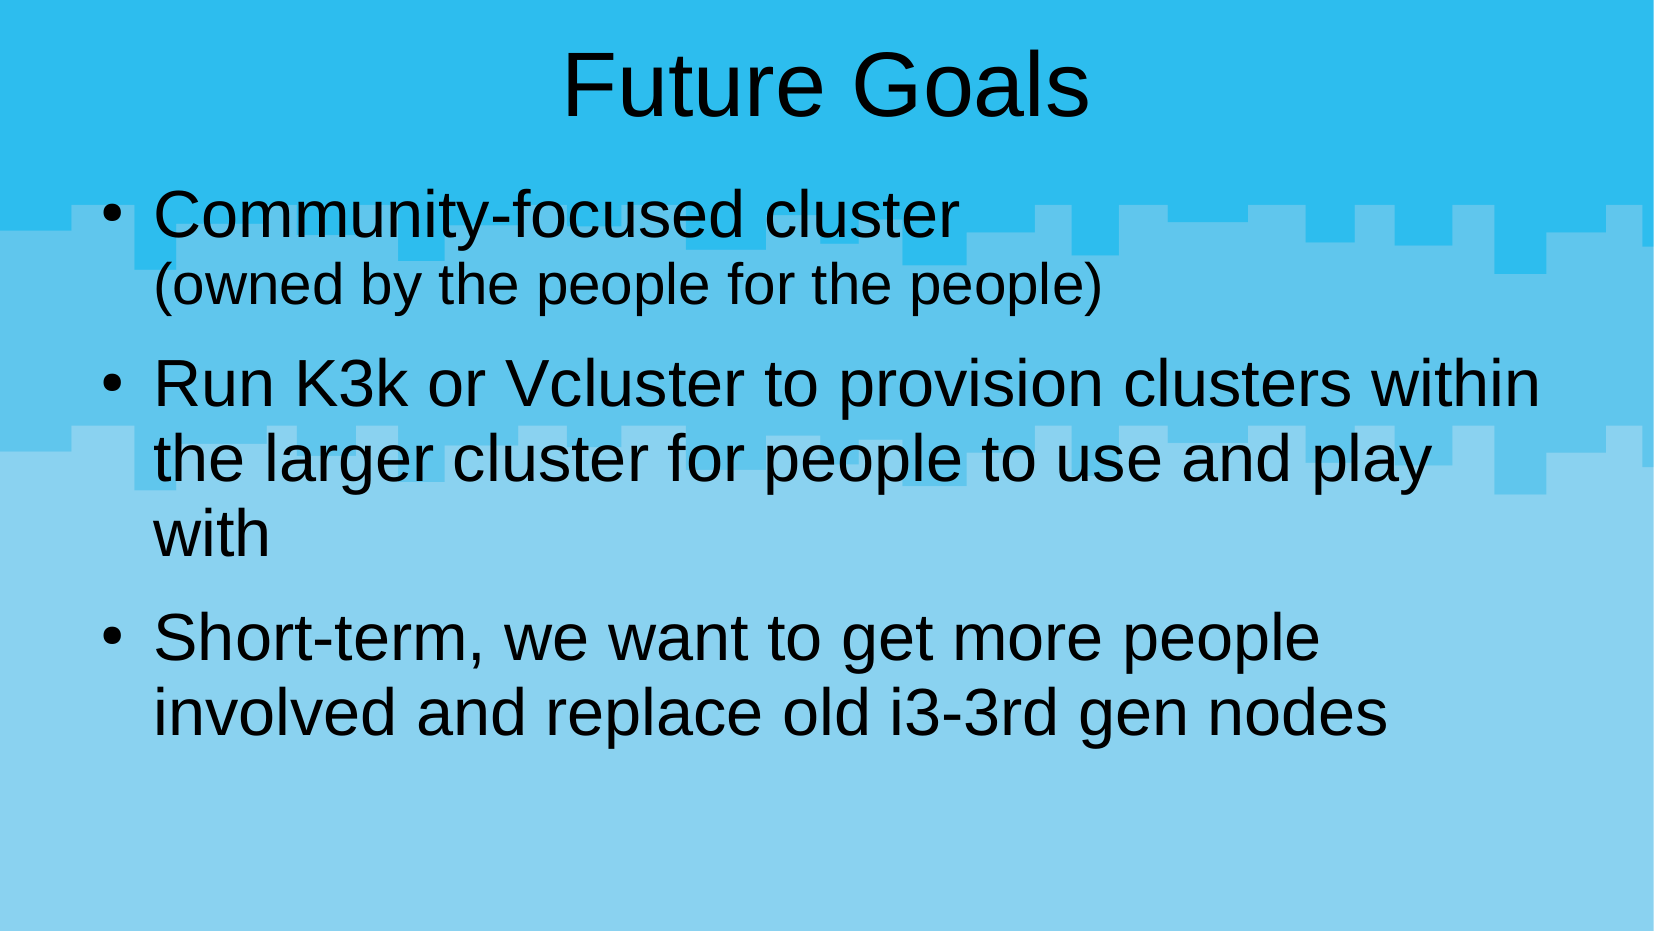

# Future Goals
Community-focused cluster
(owned by the people for the people)
Run K3k or Vcluster to provision clusters within the larger cluster for people to use and play with
Short-term, we want to get more people involved and replace old i3-3rd gen nodes